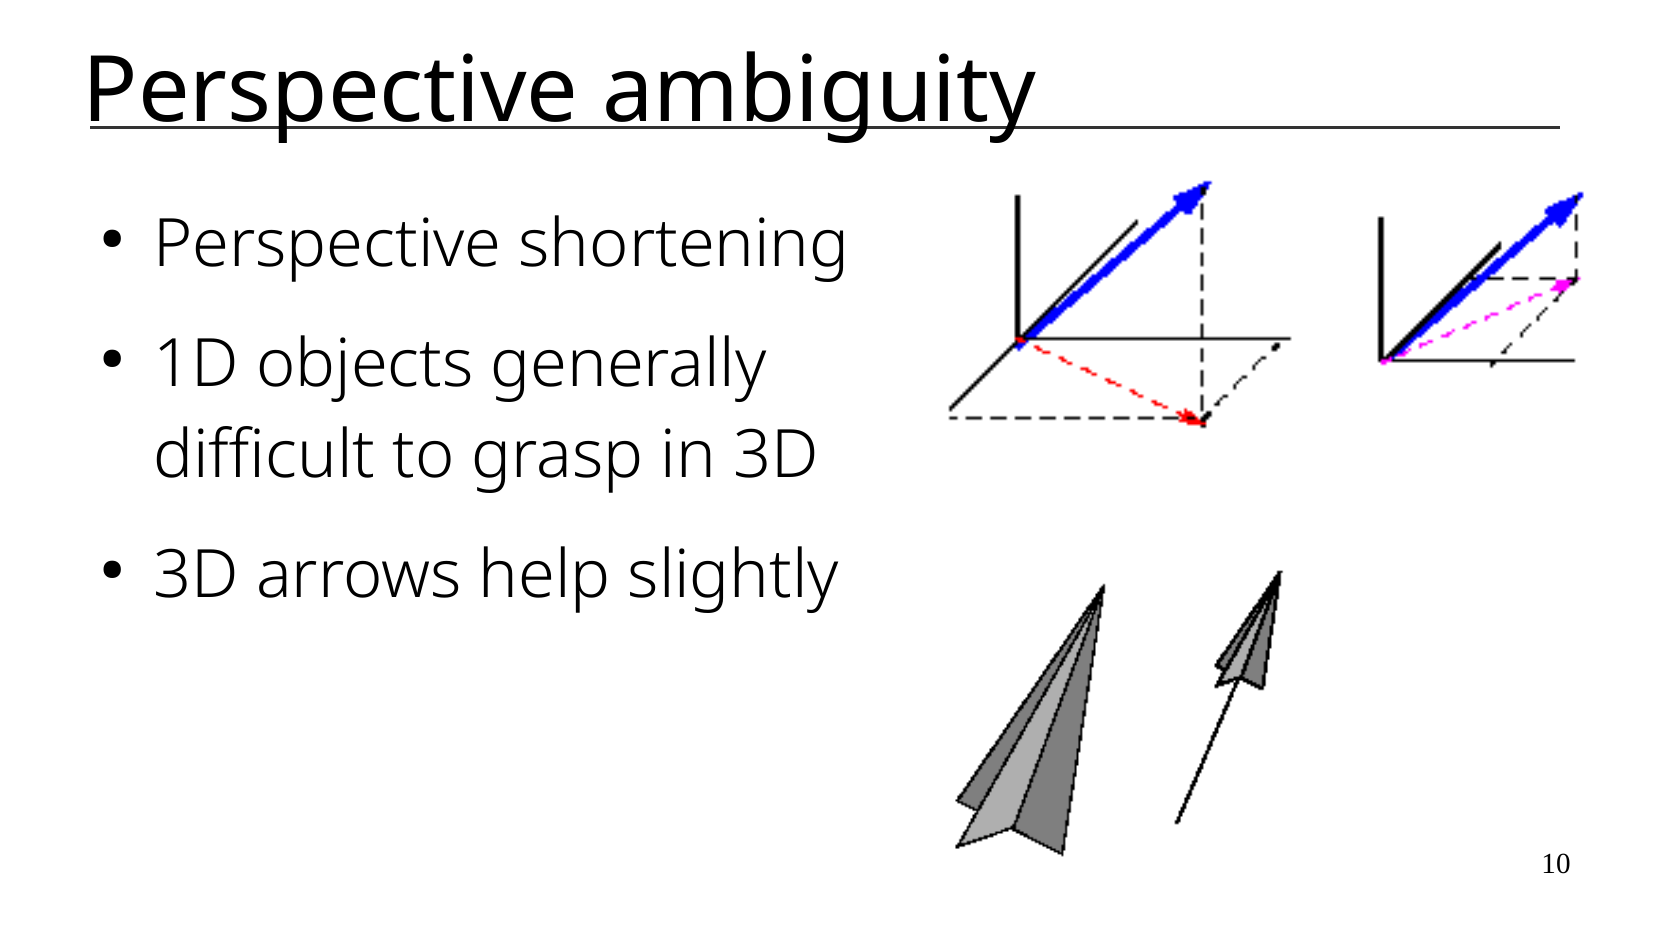

# Perspective ambiguity
Perspective shortening
1D objects generally difficult to grasp in 3D
3D arrows help slightly
10